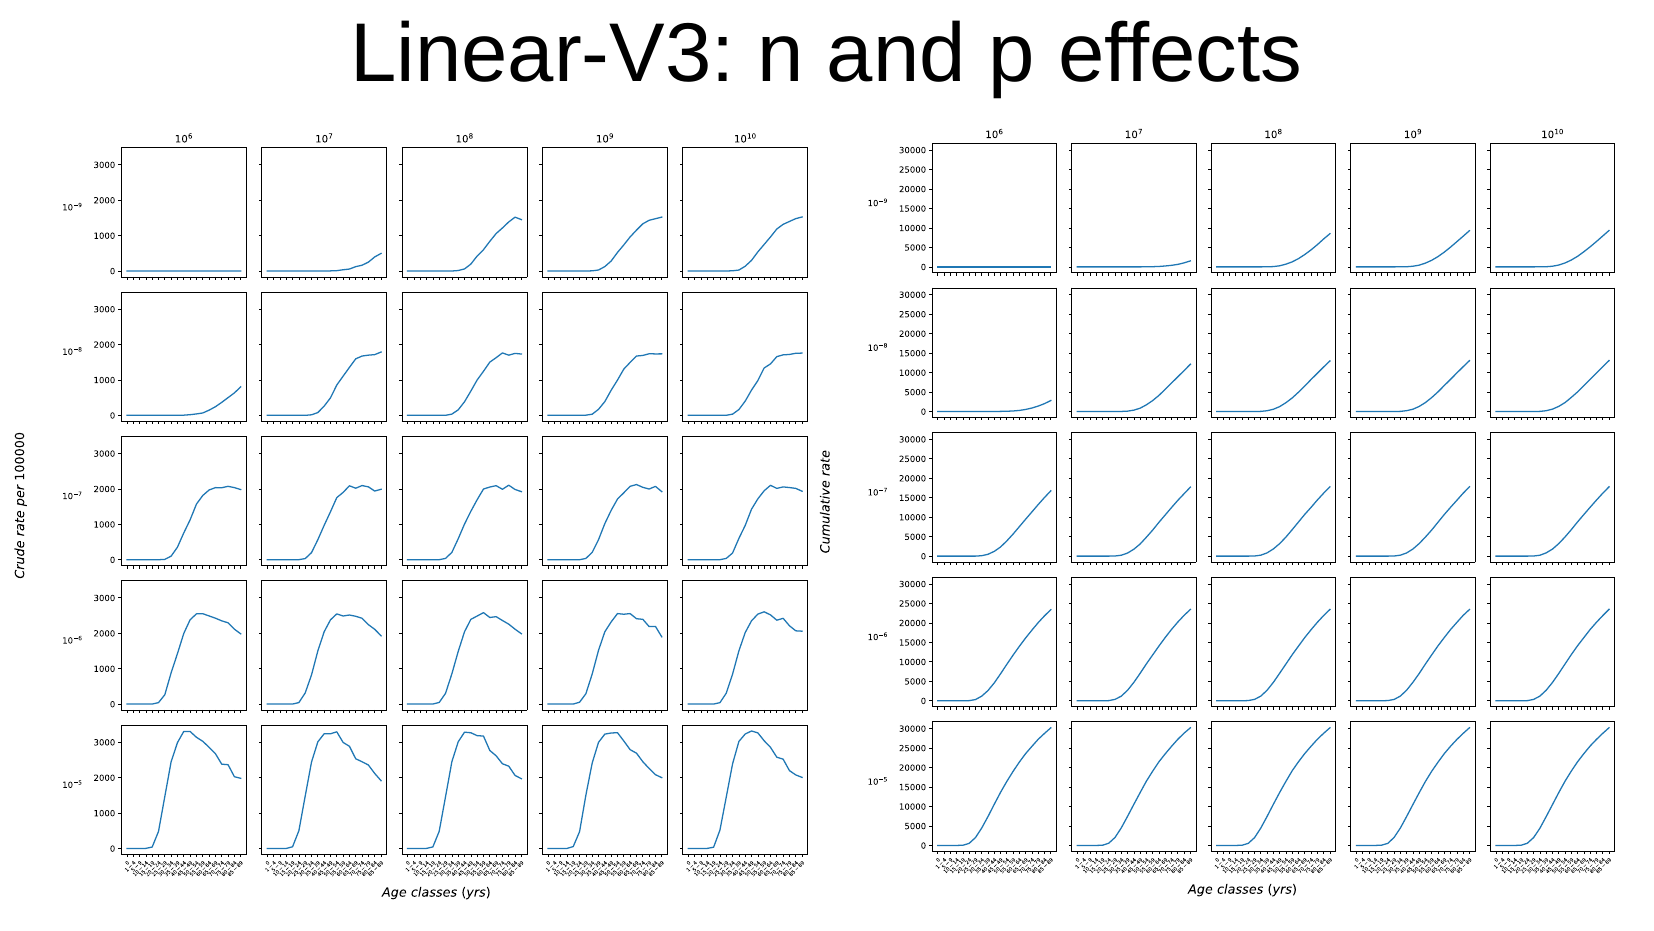

# Linear-V3: n and p effects
14